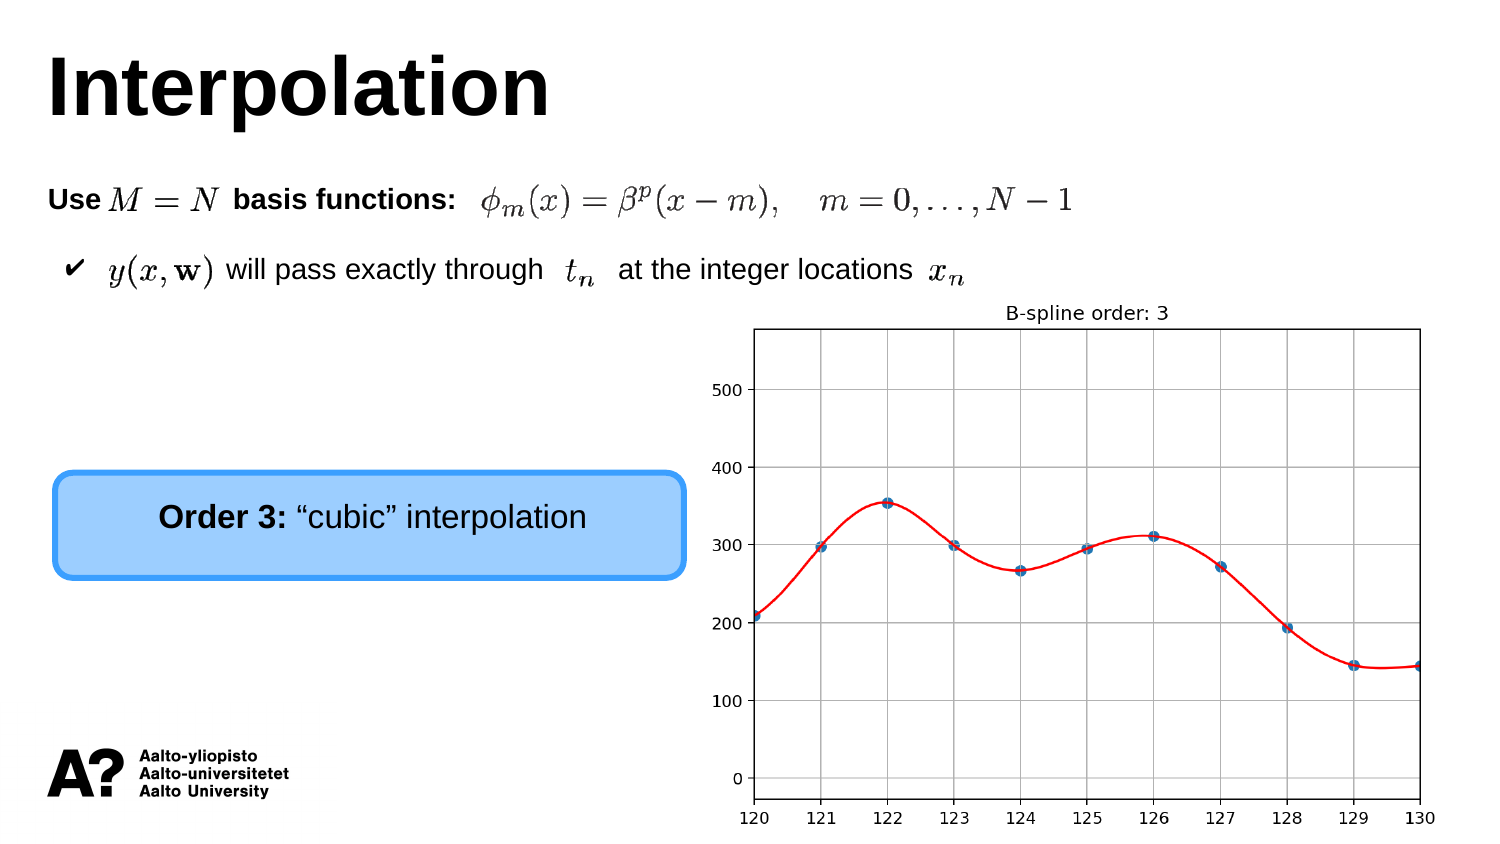

Interpolation
# Use basis functions:
 will pass exactly through at the integer locations
Order 3: “cubic” interpolation